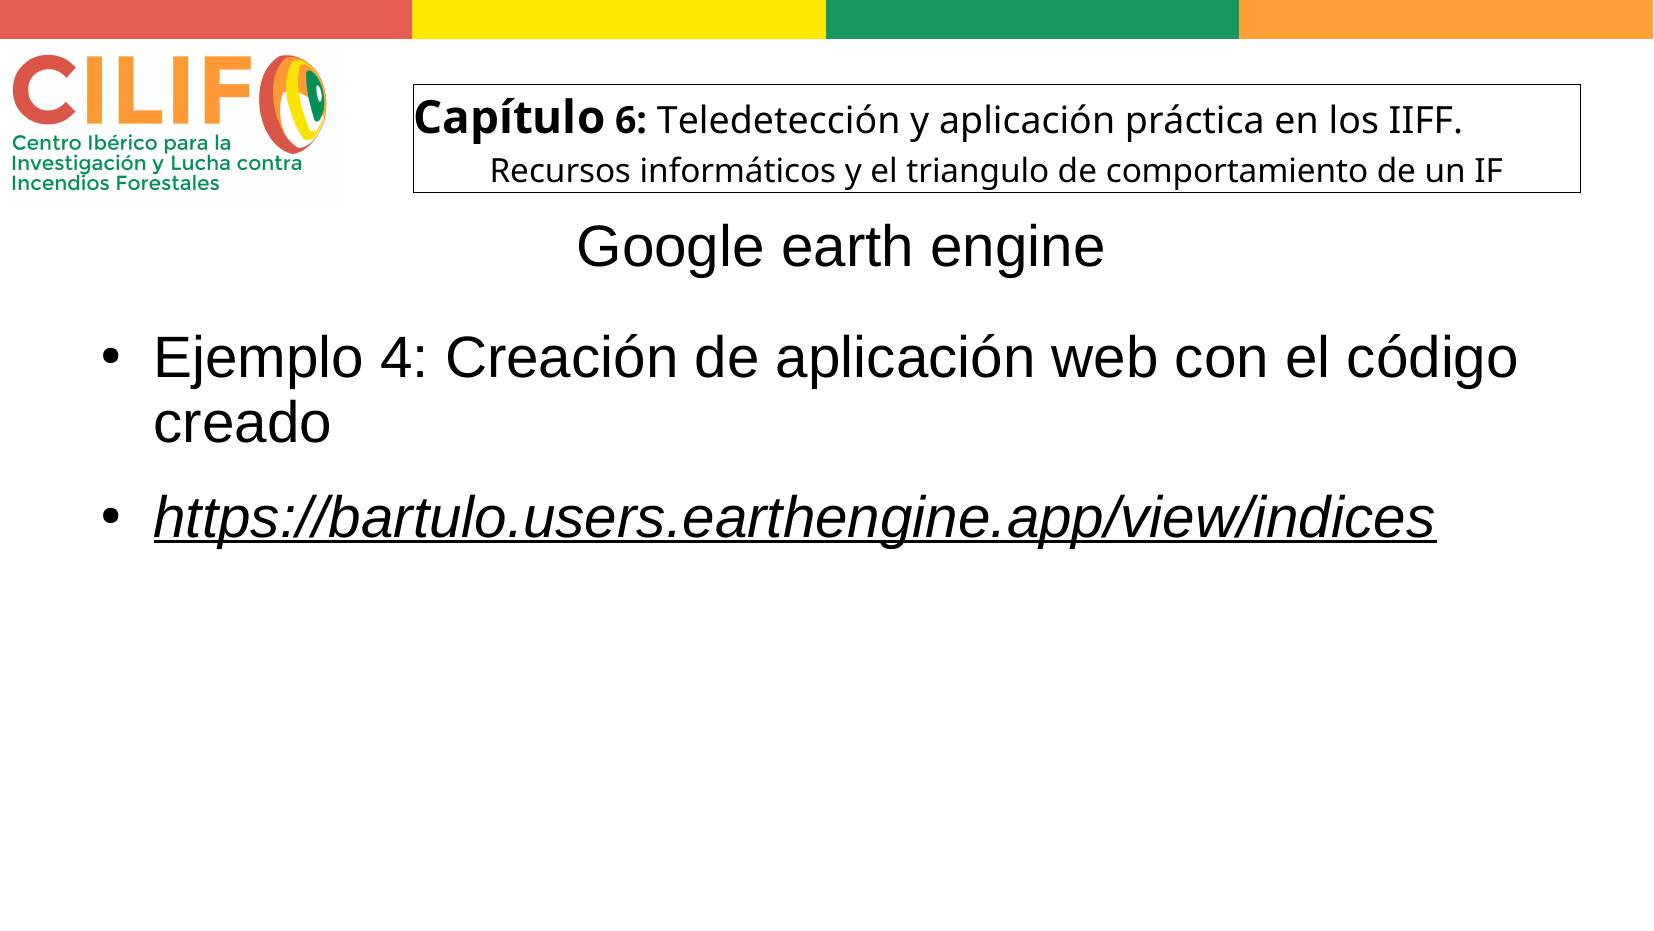

# Google earth engine
Ejemplo 4: Creación de aplicación web con el código creado
https://bartulo.users.earthengine.app/view/indices